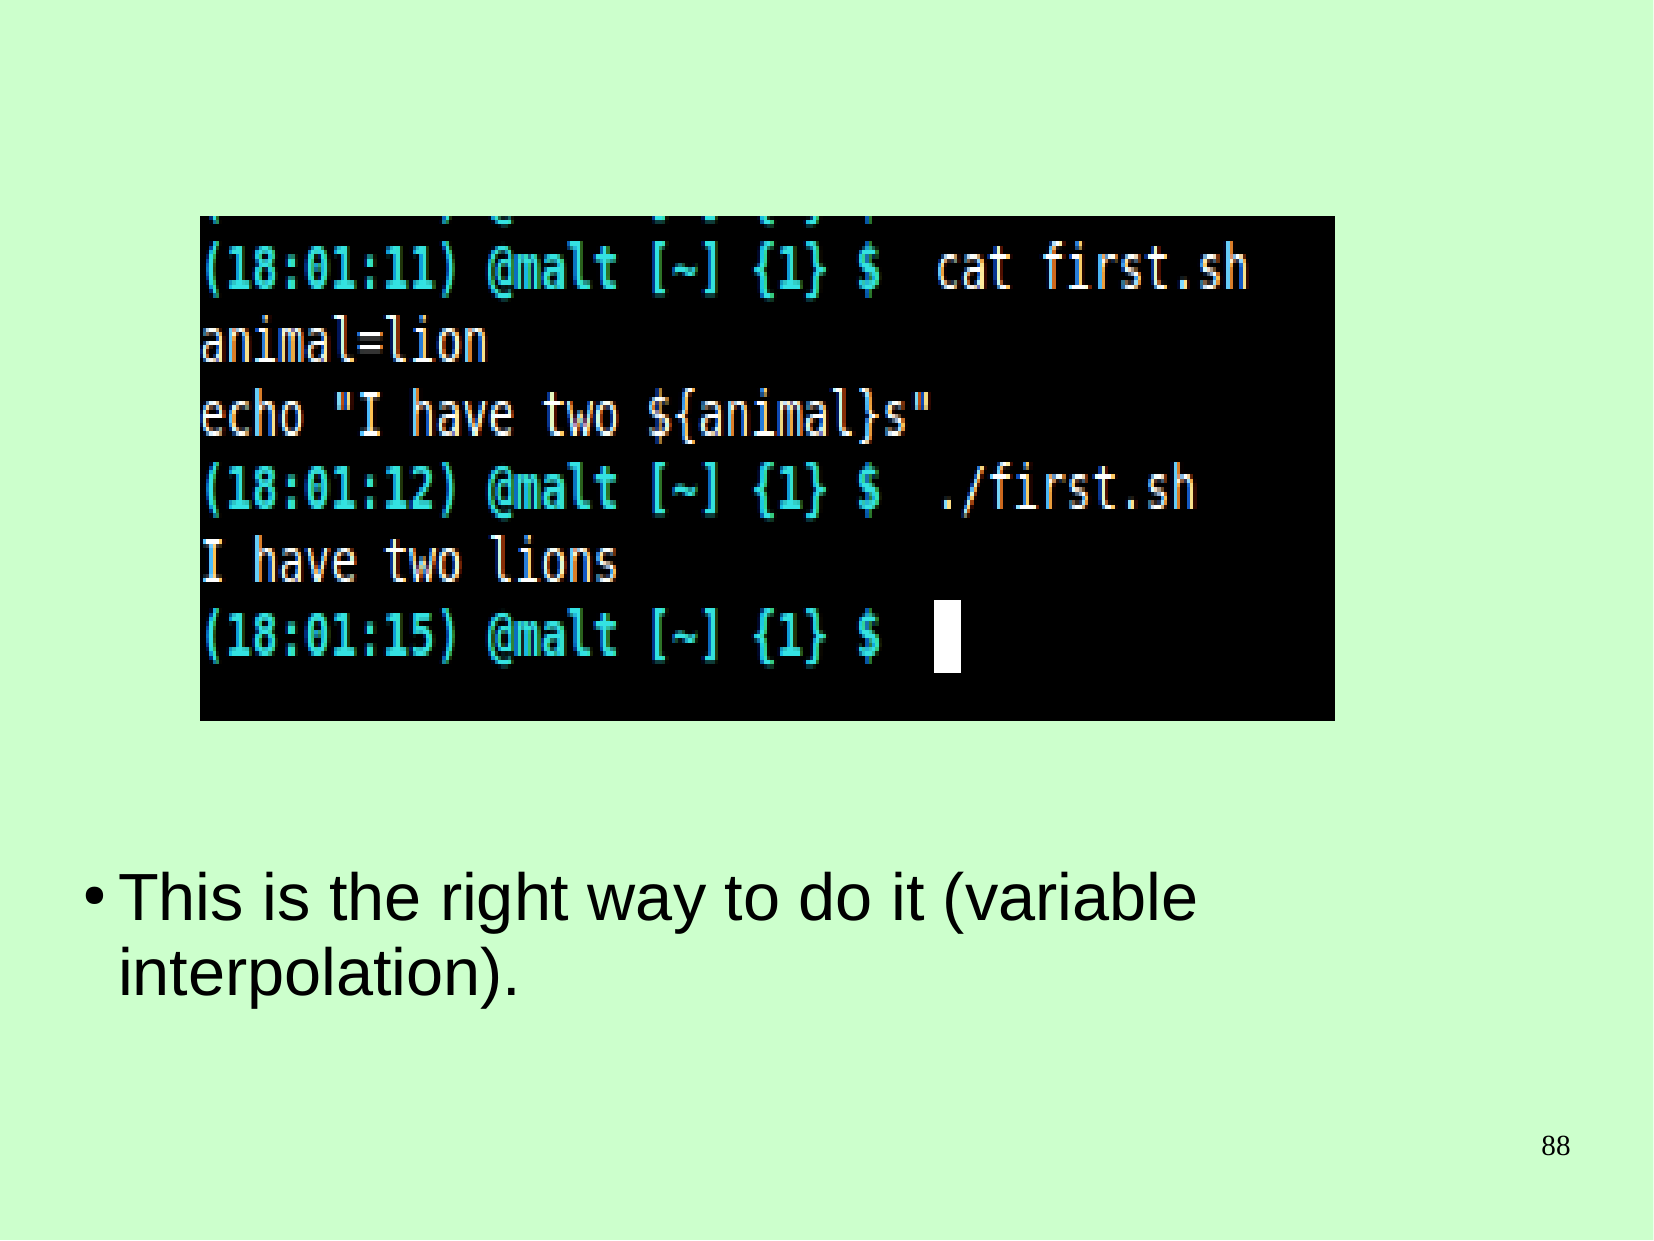

# This is the right way to do it (variable interpolation).
88